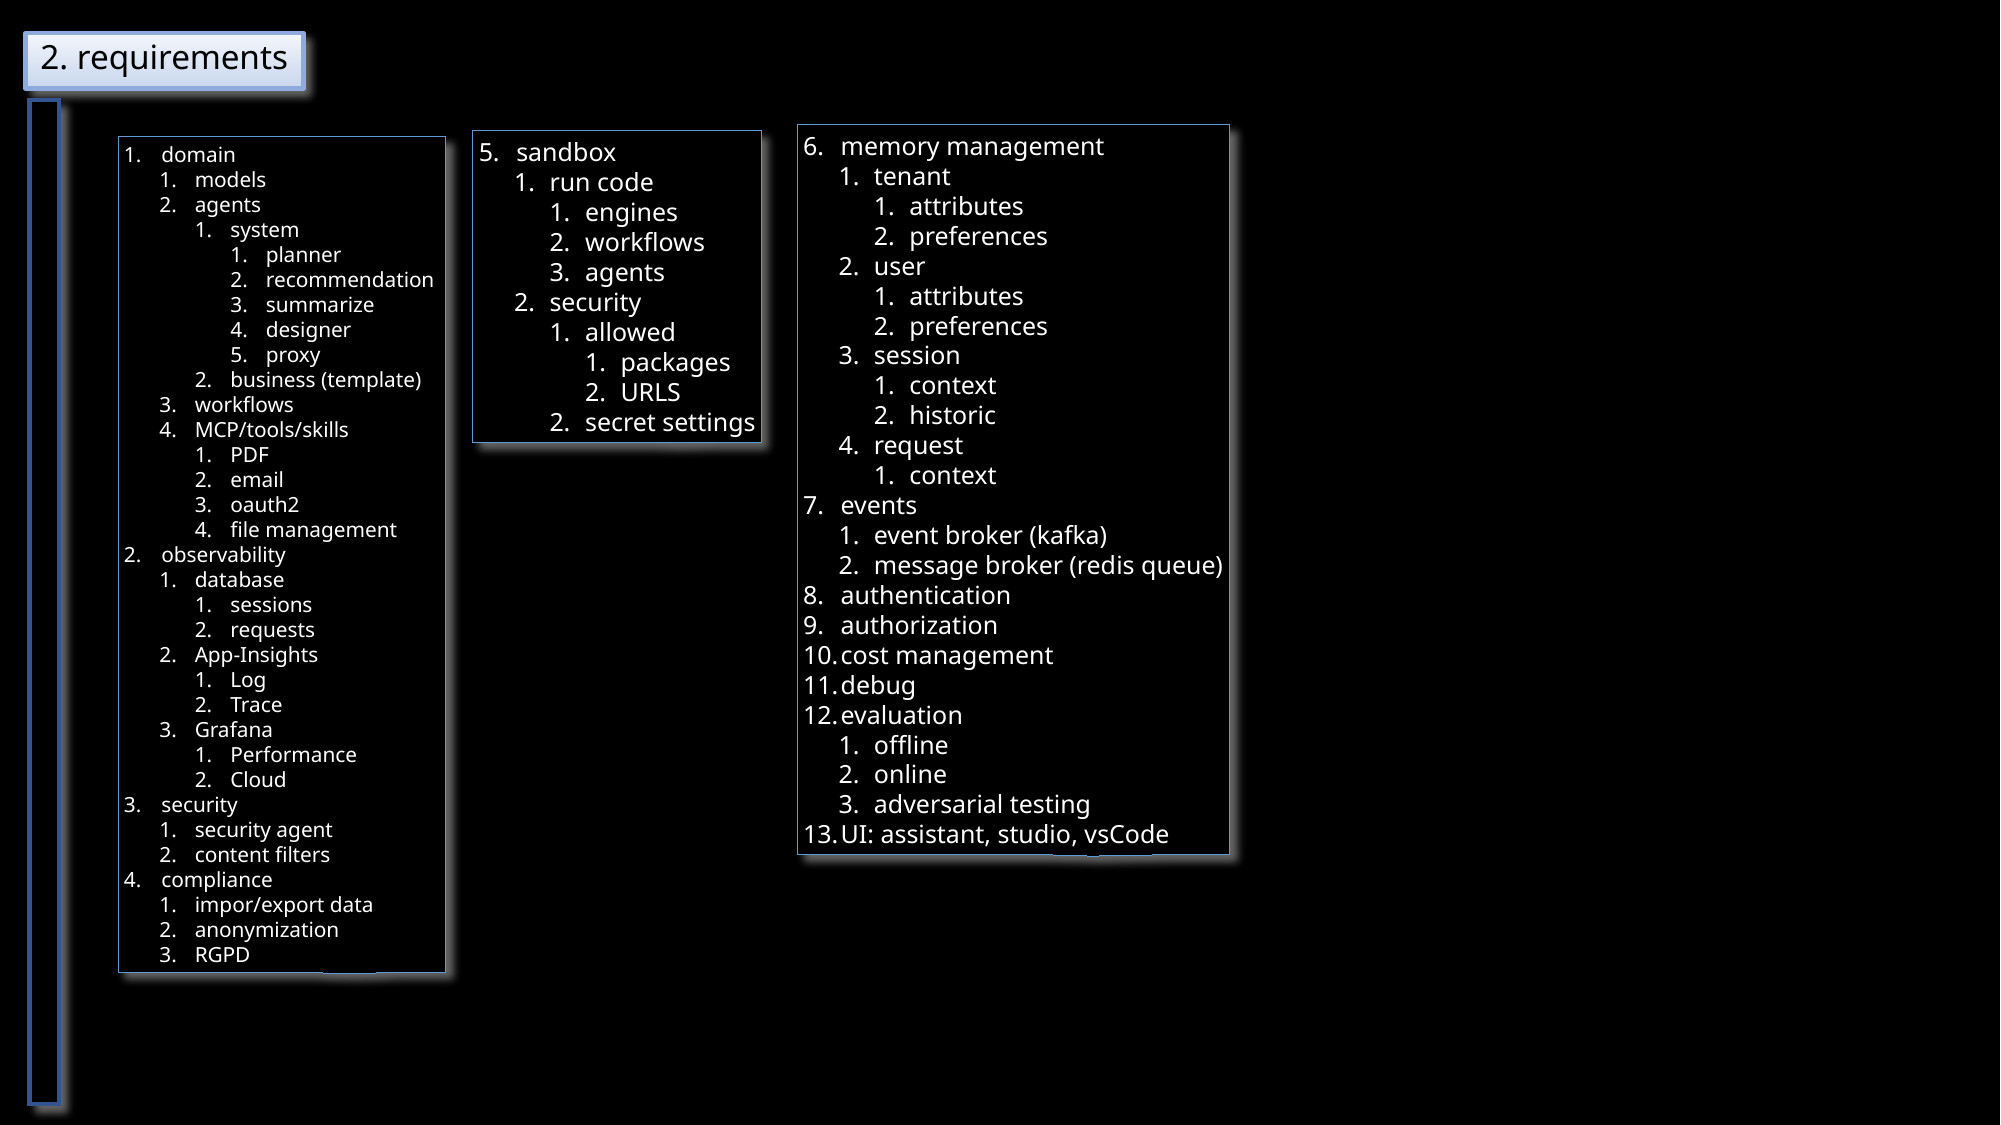

# 2. requirements
memory management
tenant
attributes
preferences
user
attributes
preferences
session
context
historic
request
context
events
event broker (kafka)
message broker (redis queue)
authentication
authorization
cost management
debug
evaluation
offline
online
adversarial testing
UI: assistant, studio, vsCode
sandbox
run code
engines
workflows
agents
security
allowed
packages
URLS
secret settings
domain
models
agents
system
planner
recommendation
summarize
designer
proxy
business (template)
workflows
MCP/tools/skills
PDF
email
oauth2
file management
observability
database
sessions
requests
App-Insights
Log
Trace
Grafana
Performance
Cloud
security
security agent
content filters
compliance
impor/export data
anonymization
RGPD